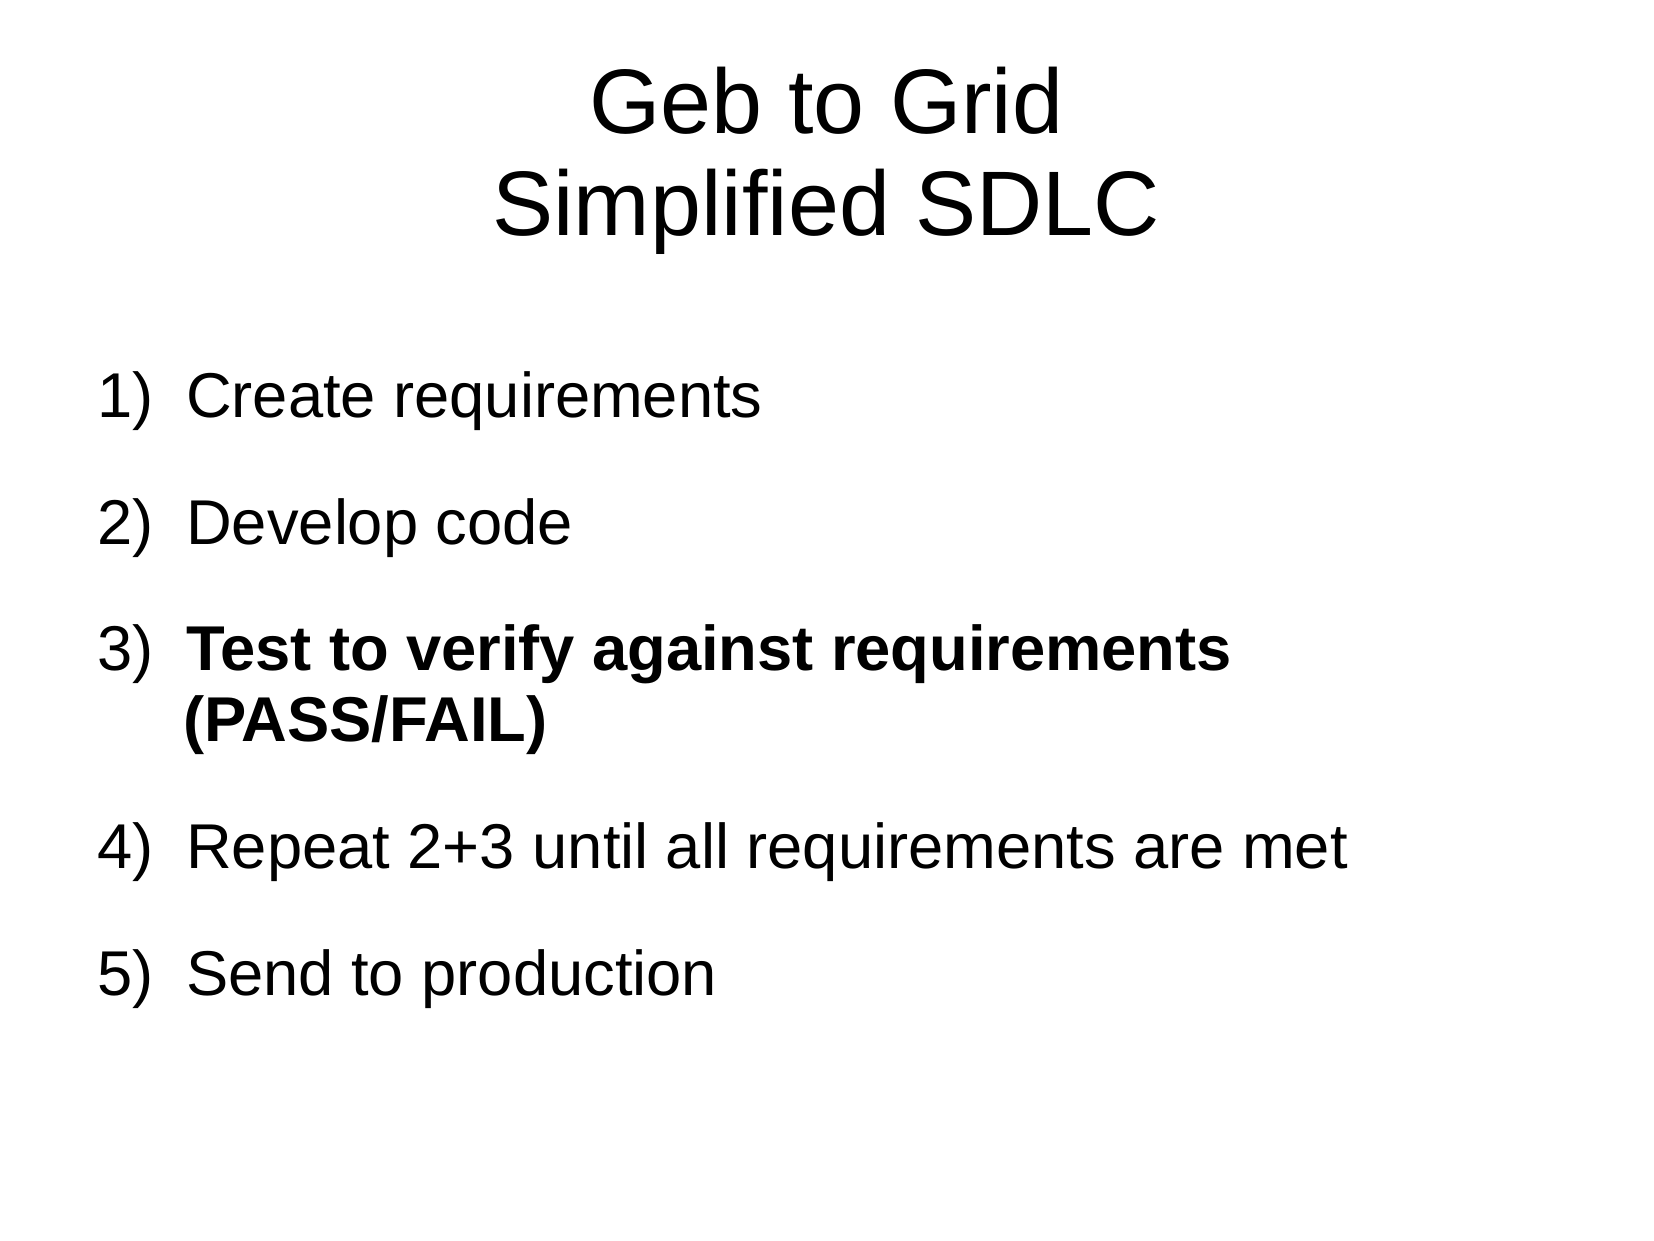

# Geb to Grid Simplified SDLC
 Create requirements
 Develop code
 Test to verify against requirements (PASS/FAIL)
 Repeat 2+3 until all requirements are met
 Send to production